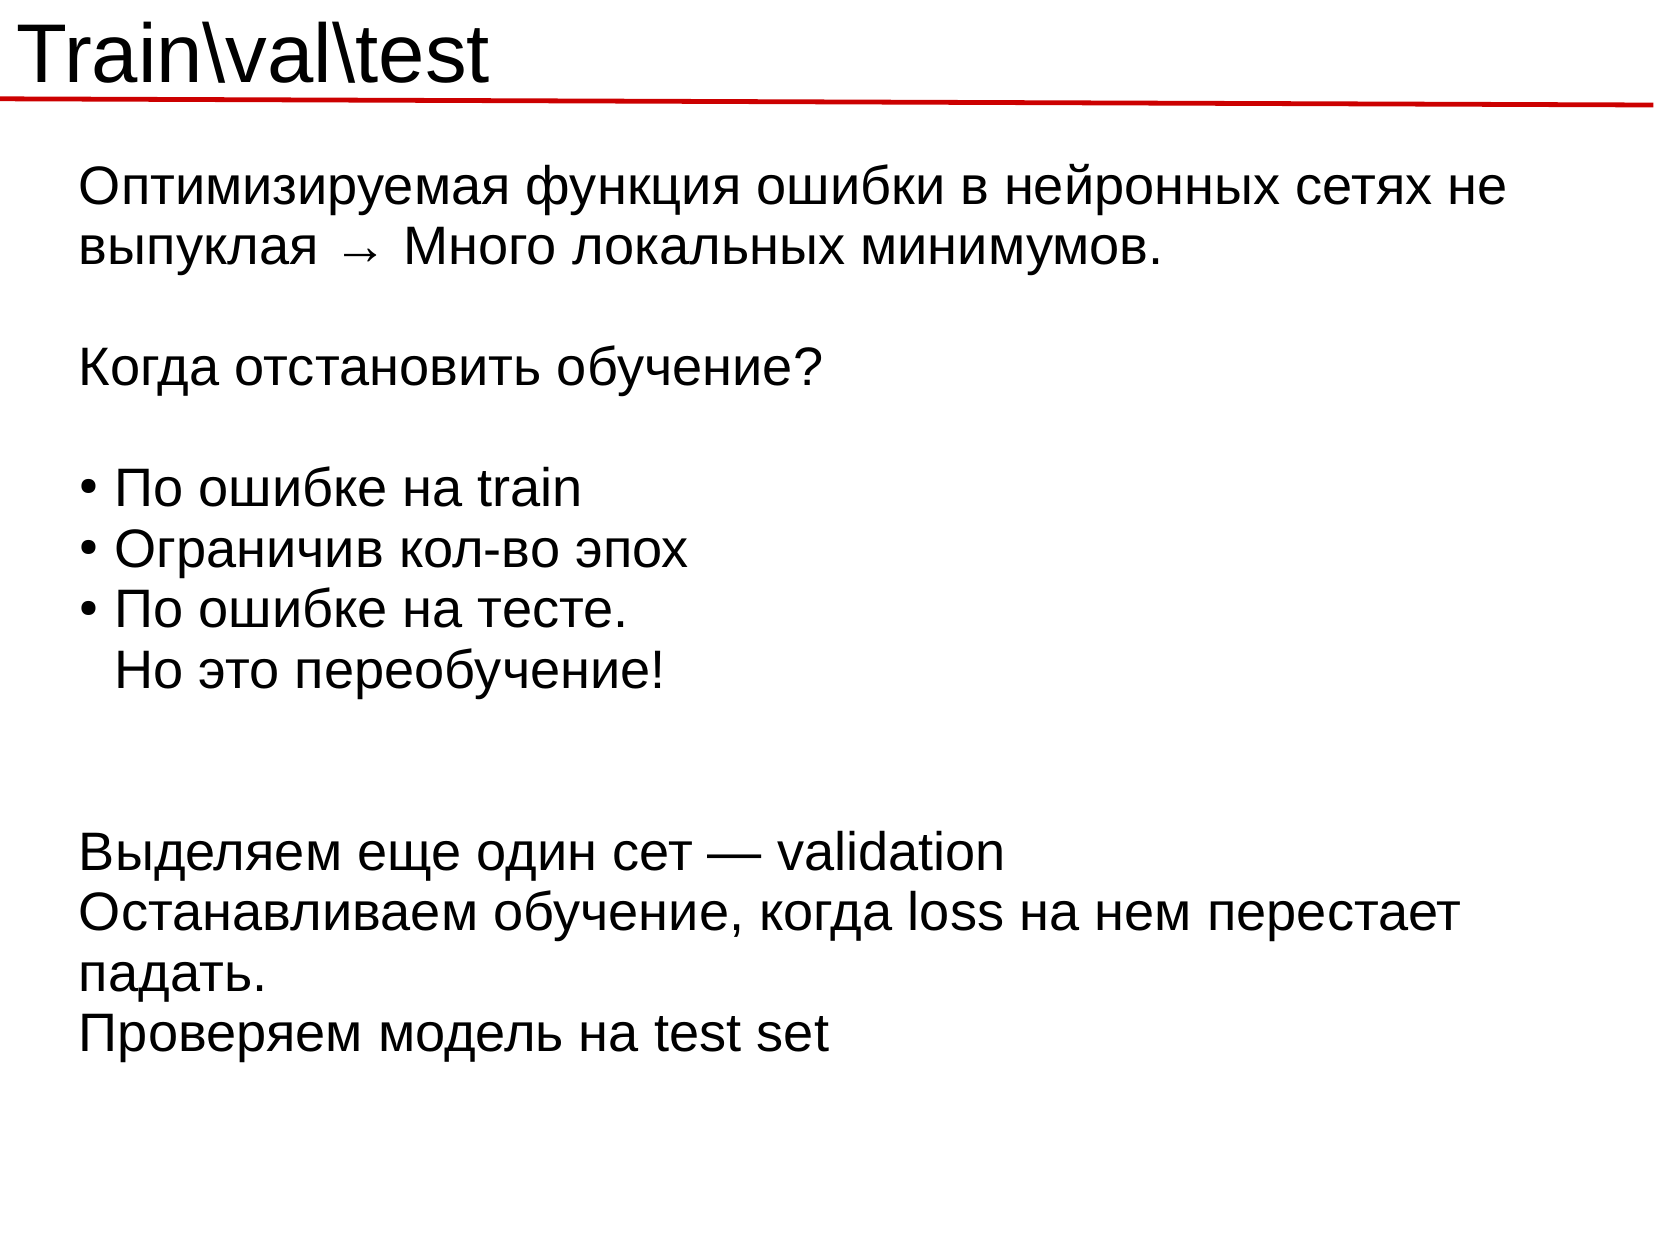

Train\val\test
Оптимизируемая функция ошибки в нейронных сетях не выпуклая → Много локальных минимумов.
Когда отстановить обучение?
По ошибке на train
Ограничив кол-во эпох
По ошибке на тесте.
Но это переобучение!
Выделяем еще один сет — validation
Останавливаем обучение, когда loss на нем перестает падать.
Проверяем модель на test set